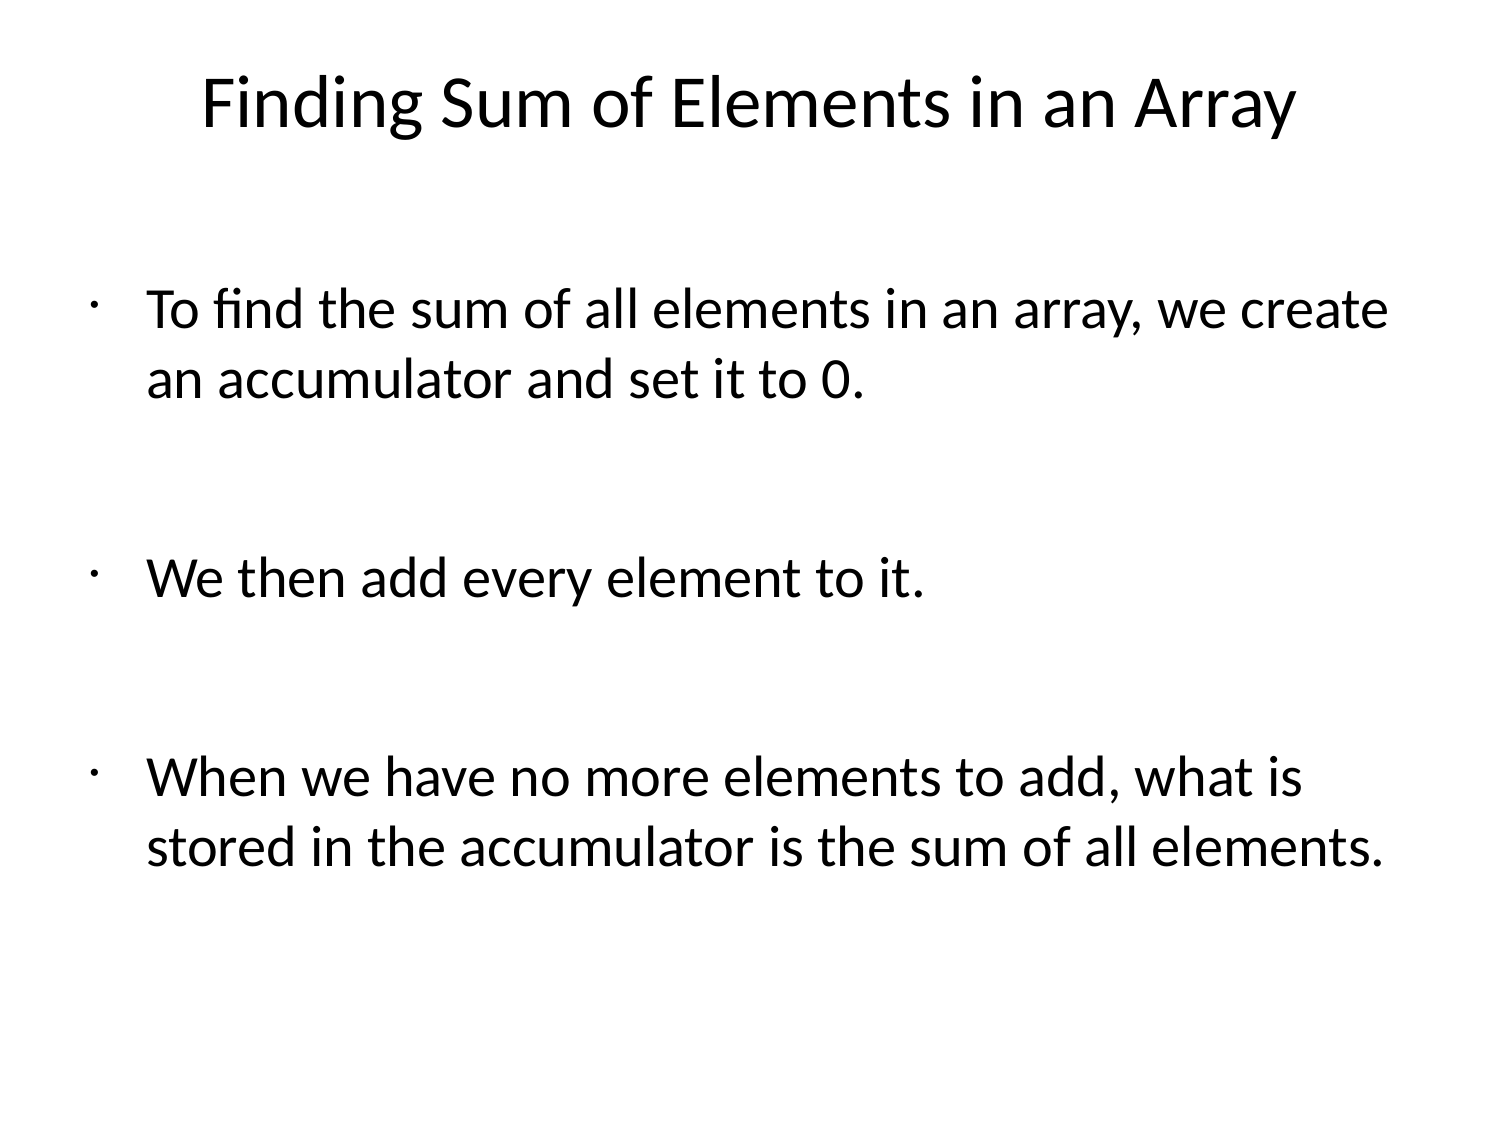

# Finding Sum of Elements in an Array
To find the sum of all elements in an array, we create an accumulator and set it to 0.
We then add every element to it.
When we have no more elements to add, what is stored in the accumulator is the sum of all elements.